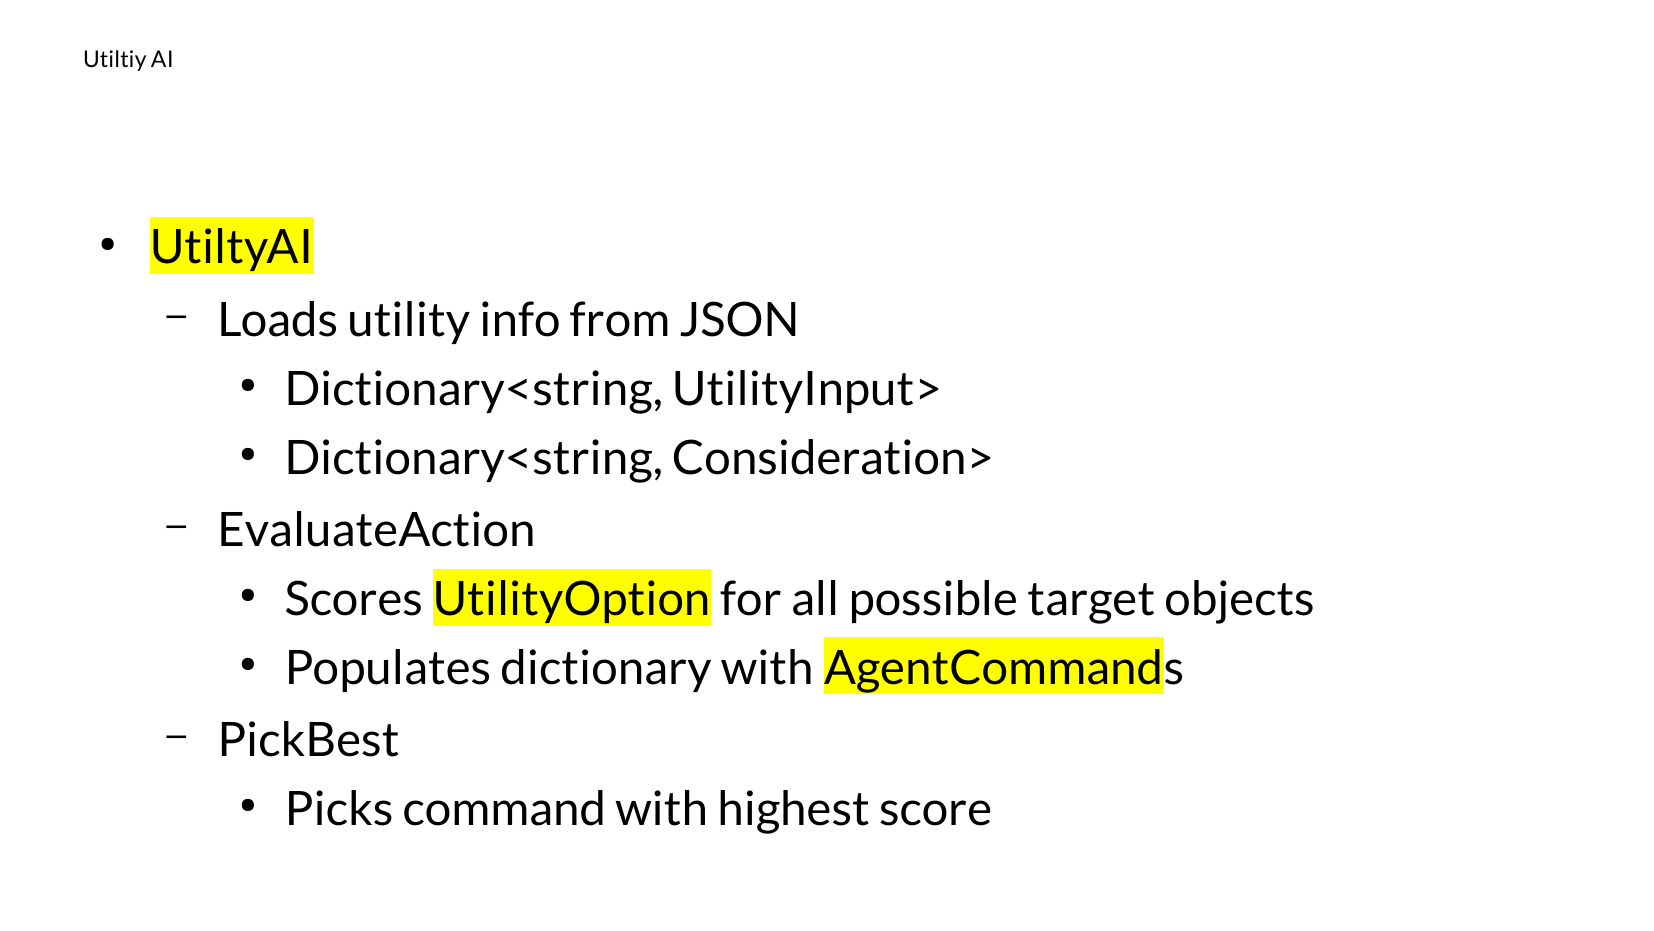

# Utiltiy AI
UtiltyAI
Loads utility info from JSON
Dictionary<string, UtilityInput>
Dictionary<string, Consideration>
EvaluateAction
Scores UtilityOption for all possible target objects
Populates dictionary with AgentCommands
PickBest
Picks command with highest score